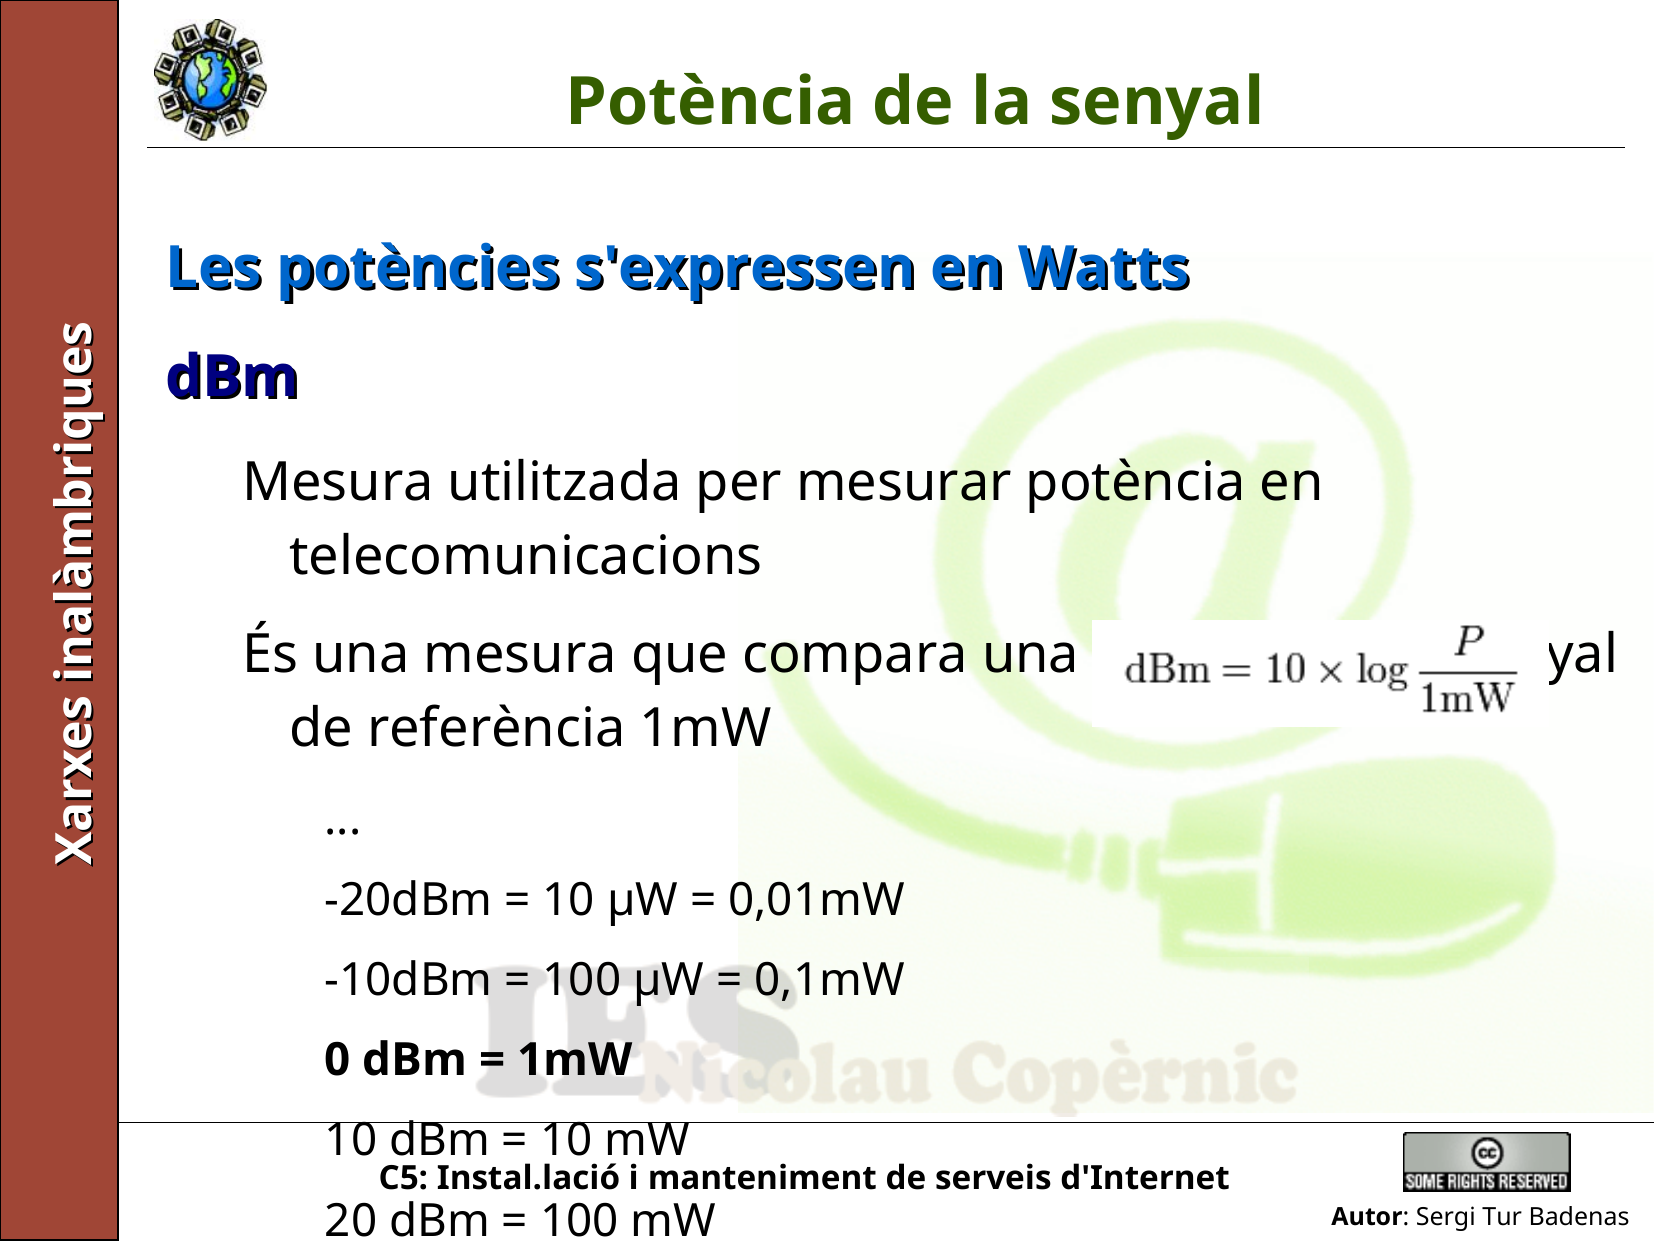

# Potència de la senyal
Les potències s'expressen en Watts
dBm
Mesura utilitzada per mesurar potència en telecomunicacions
És una mesura que compara una senyal amb la senyal de referència 1mW
...
-20dBm = 10 µW = 0,01mW
-10dBm = 100 µW = 0,1mW
0 dBm = 1mW
10 dBm = 10 mW
20 dBm = 100 mW
30 dBm =1 W = 1000 mW